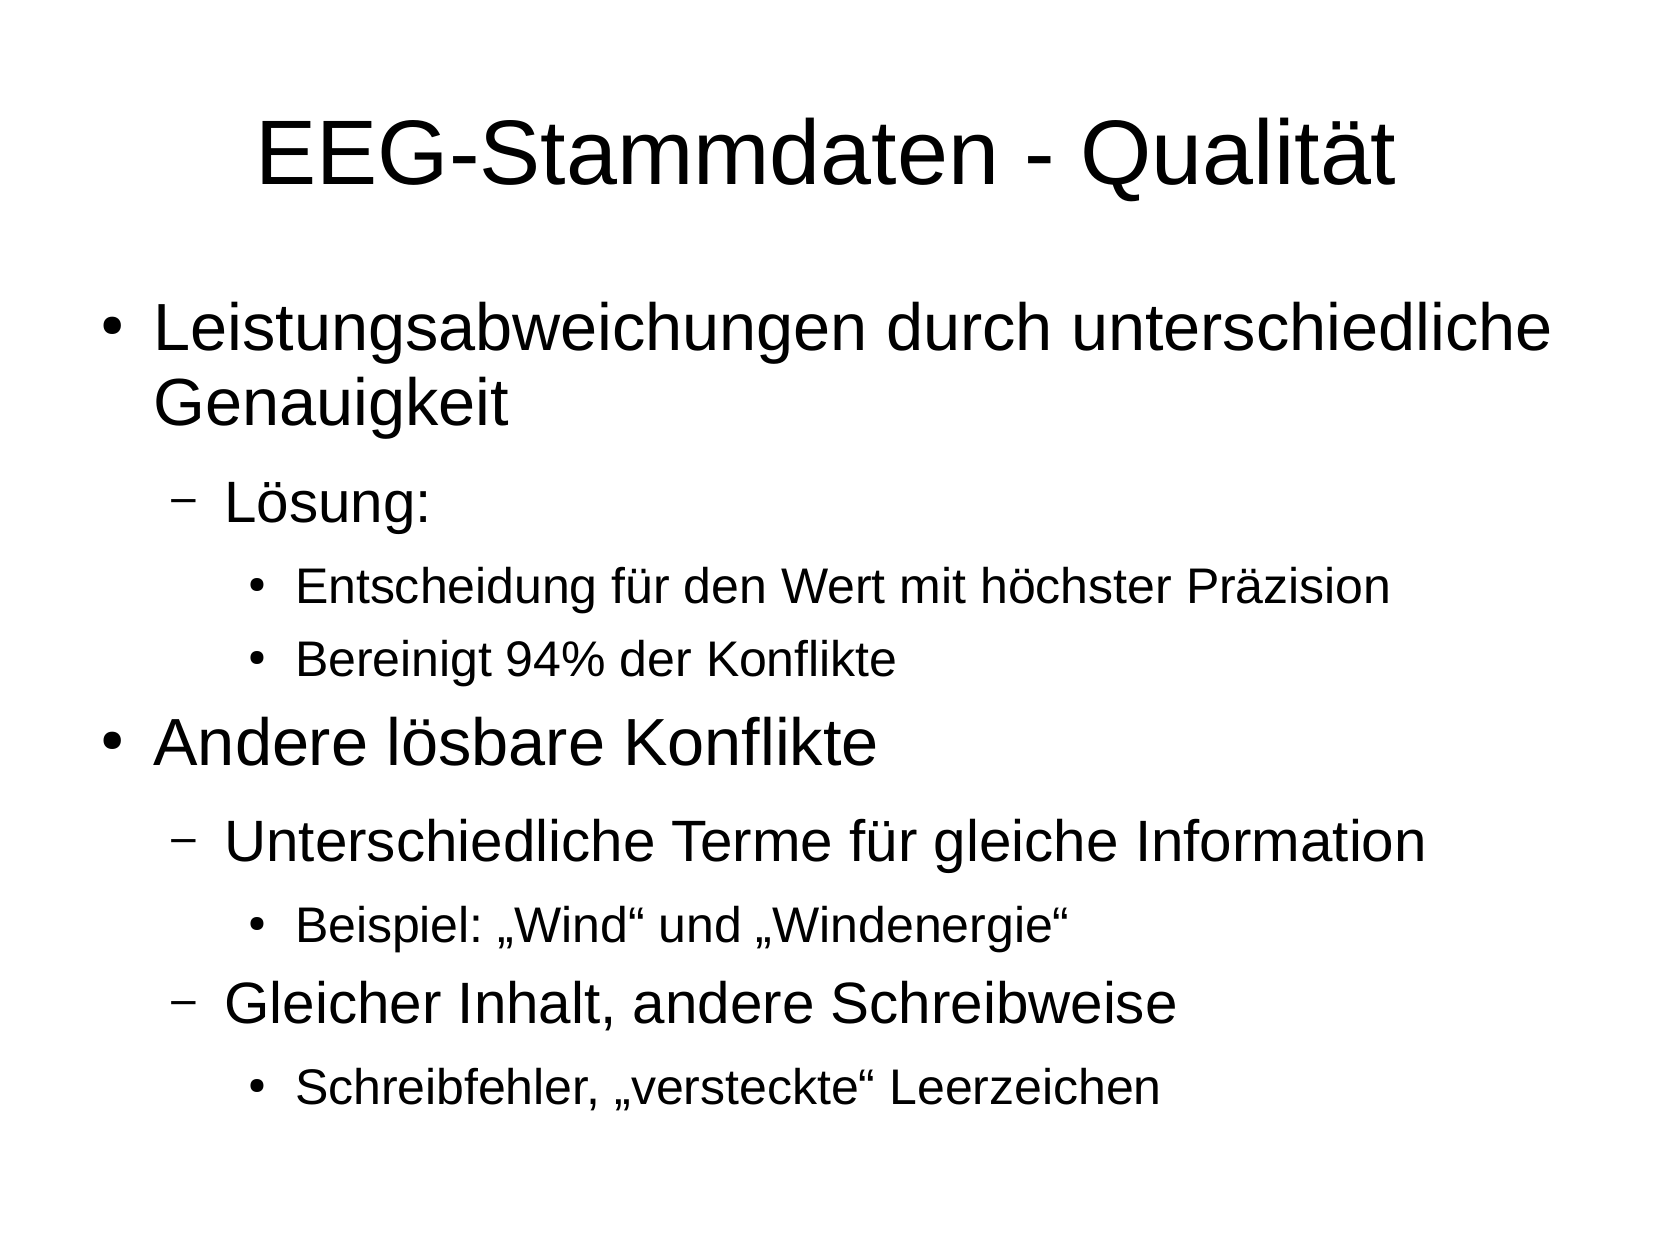

# EEG-Stammdaten - Qualität
Leistungsabweichungen durch unterschiedliche Genauigkeit
Lösung:
Entscheidung für den Wert mit höchster Präzision
Bereinigt 94% der Konflikte
Andere lösbare Konflikte
Unterschiedliche Terme für gleiche Information
Beispiel: „Wind“ und „Windenergie“
Gleicher Inhalt, andere Schreibweise
Schreibfehler, „versteckte“ Leerzeichen